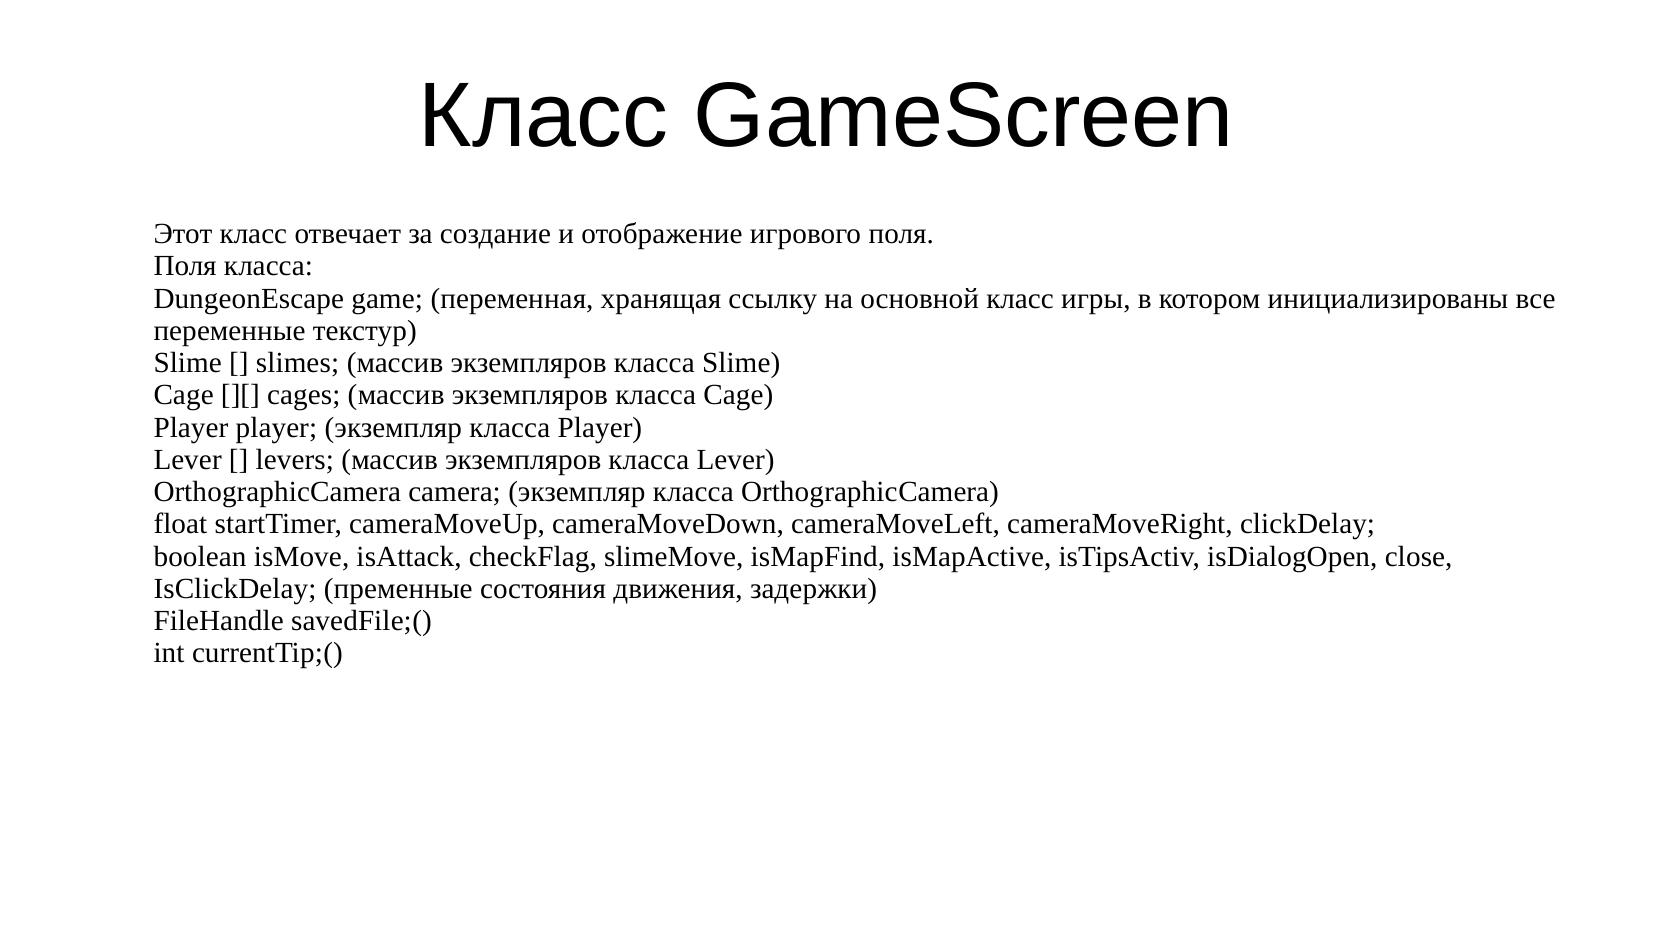

Класс GameScreen
# Этот класс отвечает за создание и отображение игрового поля.
Поля класса:
DungeonEscape game; (переменная, хранящая ссылку на основной класс игры, в котором инициализированы все переменные текстур)
Slime [] slimes; (массив экземпляров класса Slime)
Cage [][] cages; (массив экземпляров класса Cage)
Player player; (экземпляр класса Player)
Lever [] levers; (массив экземпляров класса Lever)
OrthographicCamera camera; (экземпляр класса OrthographicCamera)
float startTimer, cameraMoveUp, cameraMoveDown, cameraMoveLeft, cameraMoveRight, clickDelay;
boolean isMove, isAttack, checkFlag, slimeMove, isMapFind, isMapActive, isTipsActiv, isDialogOpen, close, IsClickDelay; (пременные состояния движения, задержки)
FileHandle savedFile;()
int currentTip;()